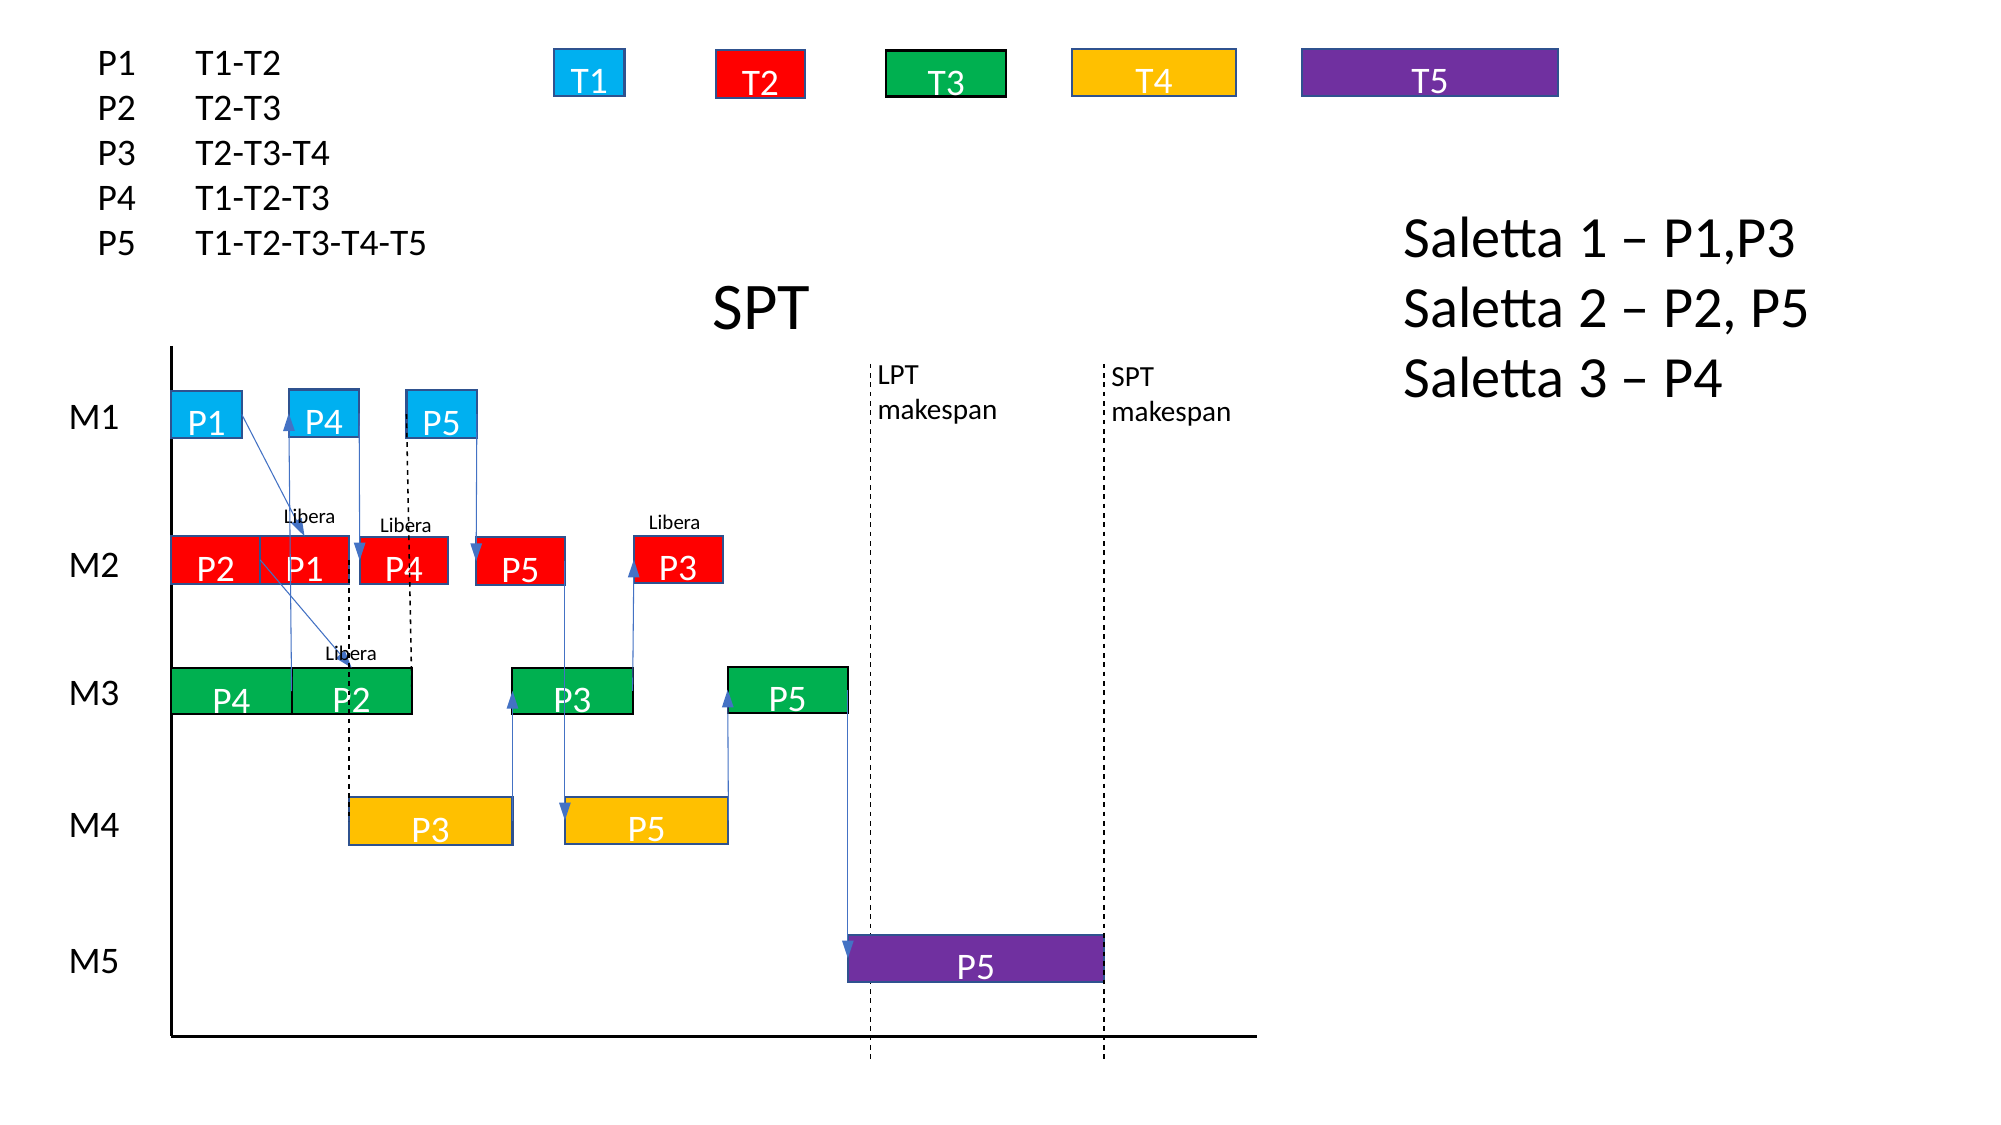

P1 T1-T2
P2 T2-T3
P3 T2-T3-T4
P4 T1-T2-T3
P5 T1-T2-T3-T4-T5
 SPT
T1
T4
T5
T2
T3
Saletta 1 – P1,P3
Saletta 2 – P2, P5
Saletta 3 – P4
LPT makespan
SPT makespan
M1
P4
P5
P1
Libera
Libera
Libera
M2
P3
P2
P1
P4
P5
Libera
M3
P5
P2
P3
P4
M4
P5
P3
M5
P5